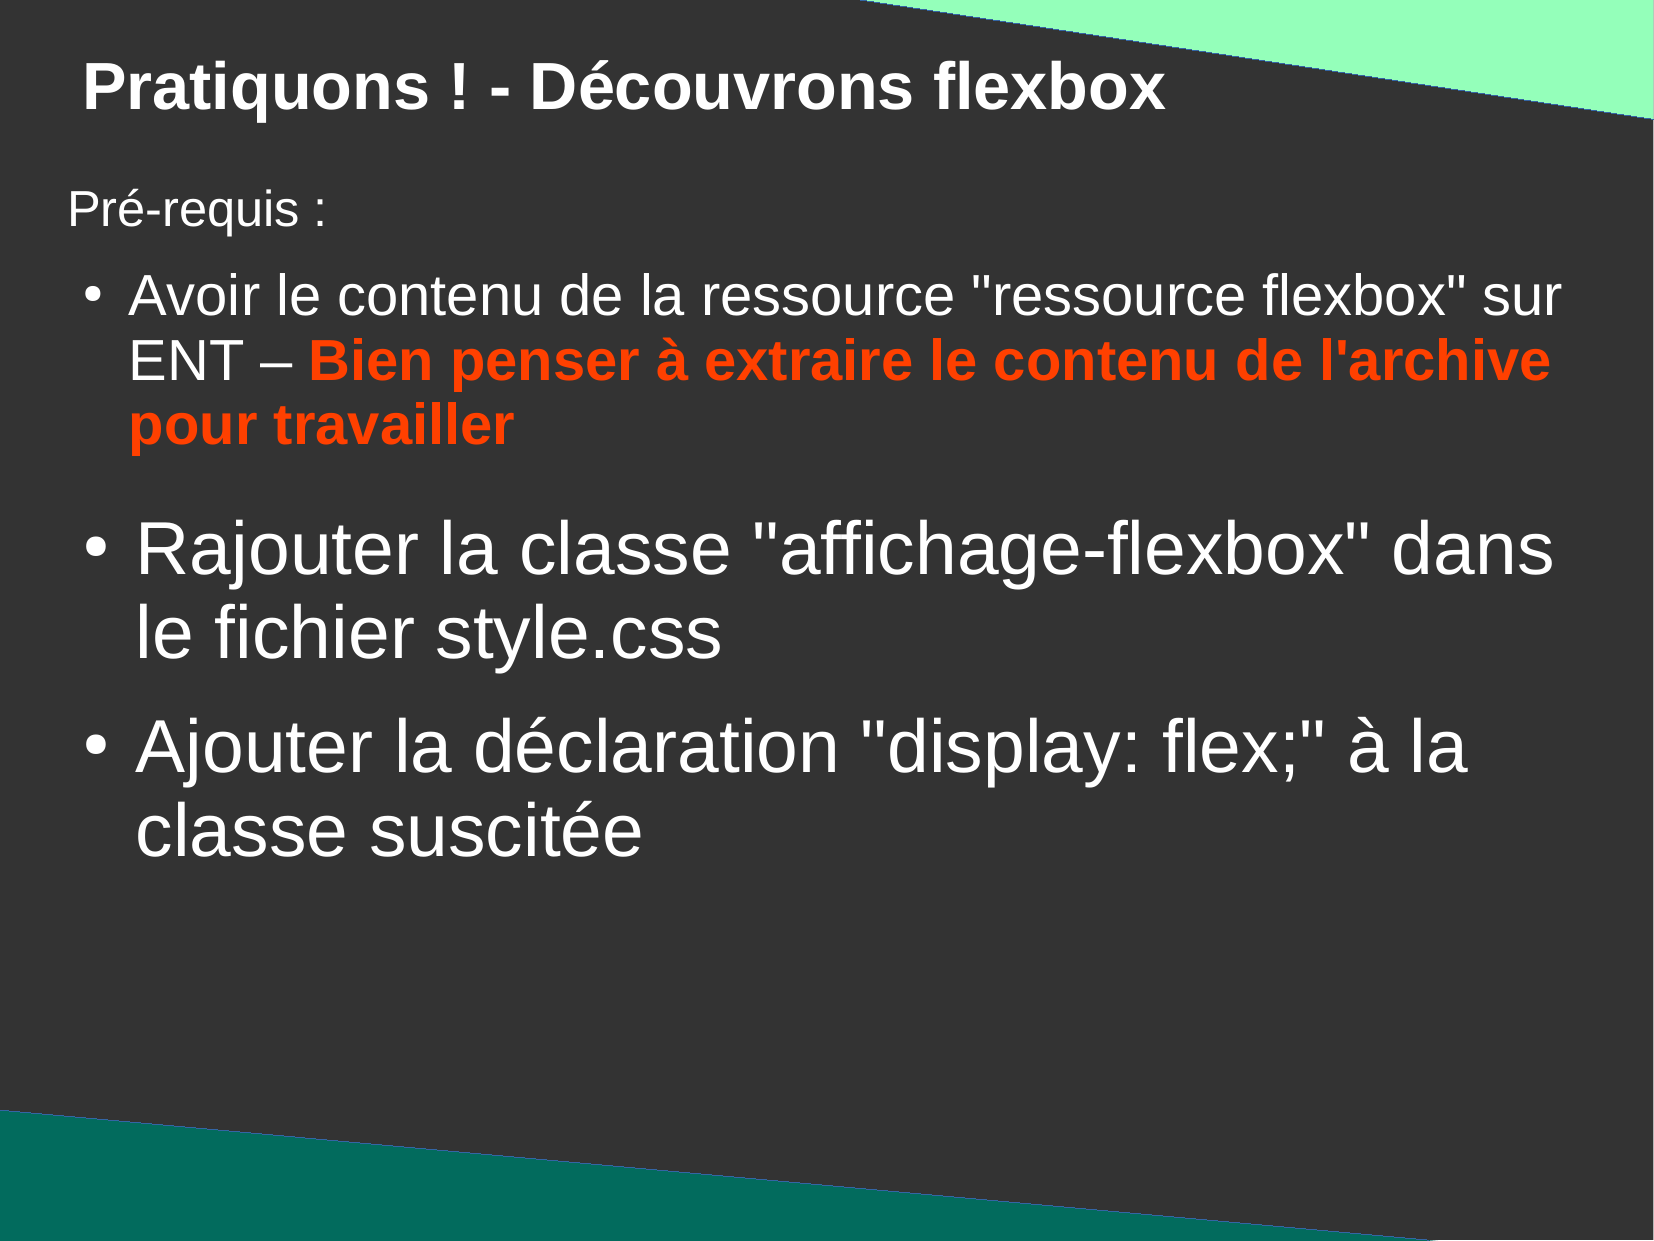

# Pratiquons ! - Découvrons flexbox
Pré-requis :
Avoir le contenu de la ressource "ressource flexbox" sur ENT – Bien penser à extraire le contenu de l'archive pour travailler
Rajouter la classe "affichage-flexbox" dans le fichier style.css
Ajouter la déclaration "display: flex;" à la classe suscitée